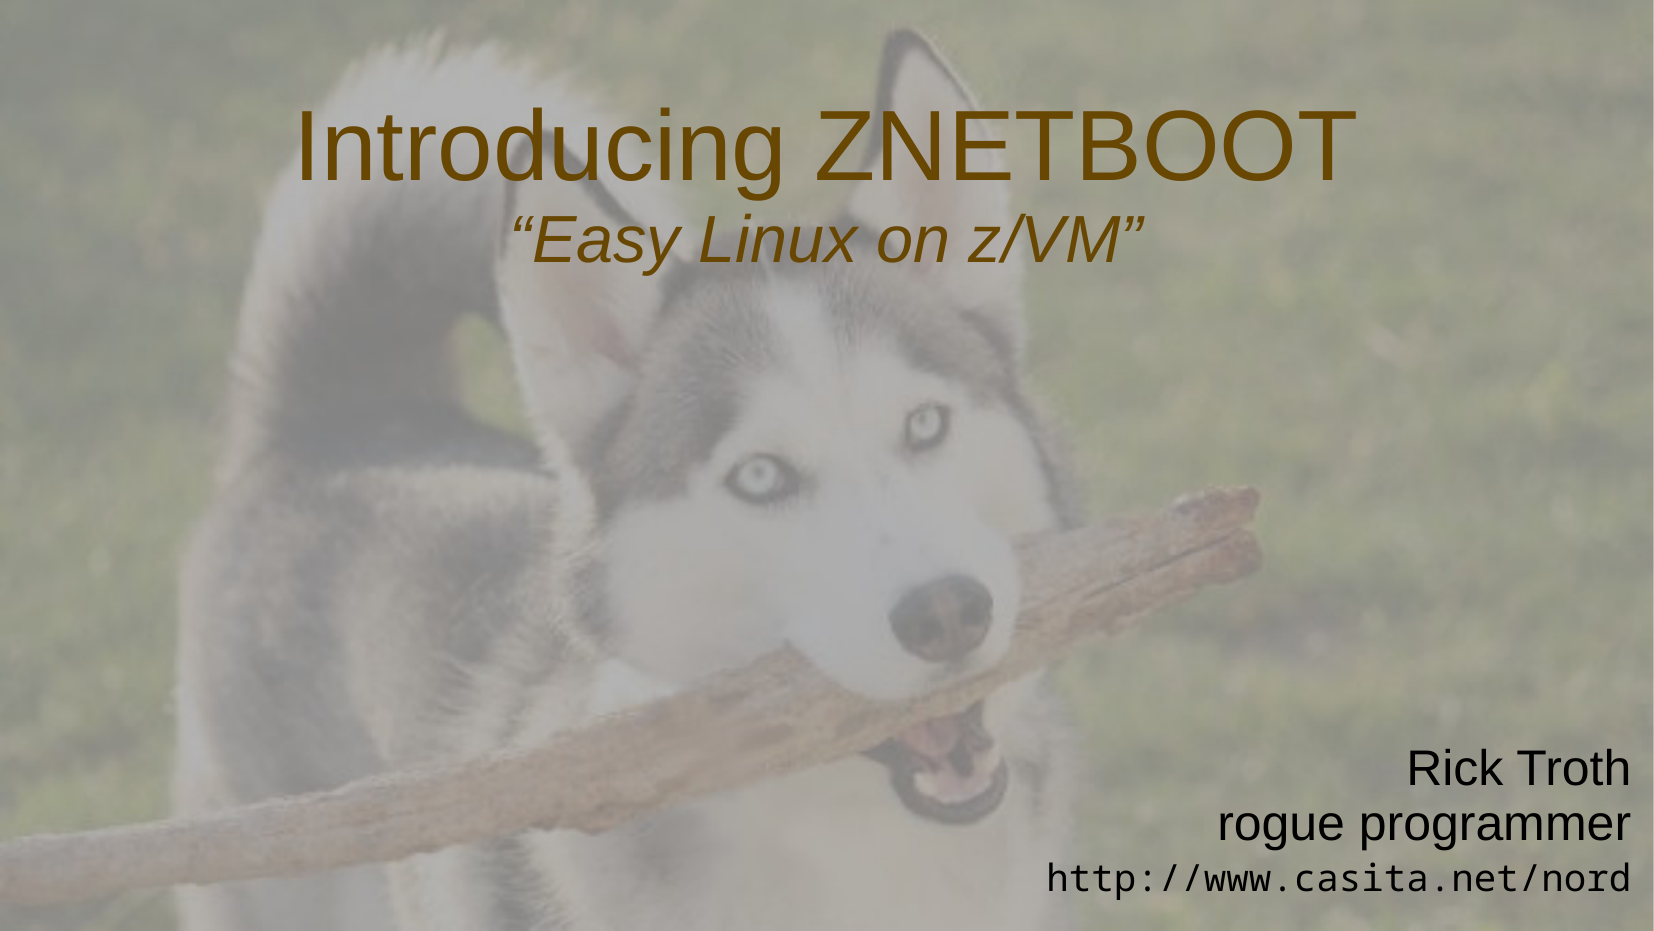

# Introducing ZNETBOOT
“Easy Linux on z/VM”
Rick Troth
rogue programmer
http://www.casita.net/nord